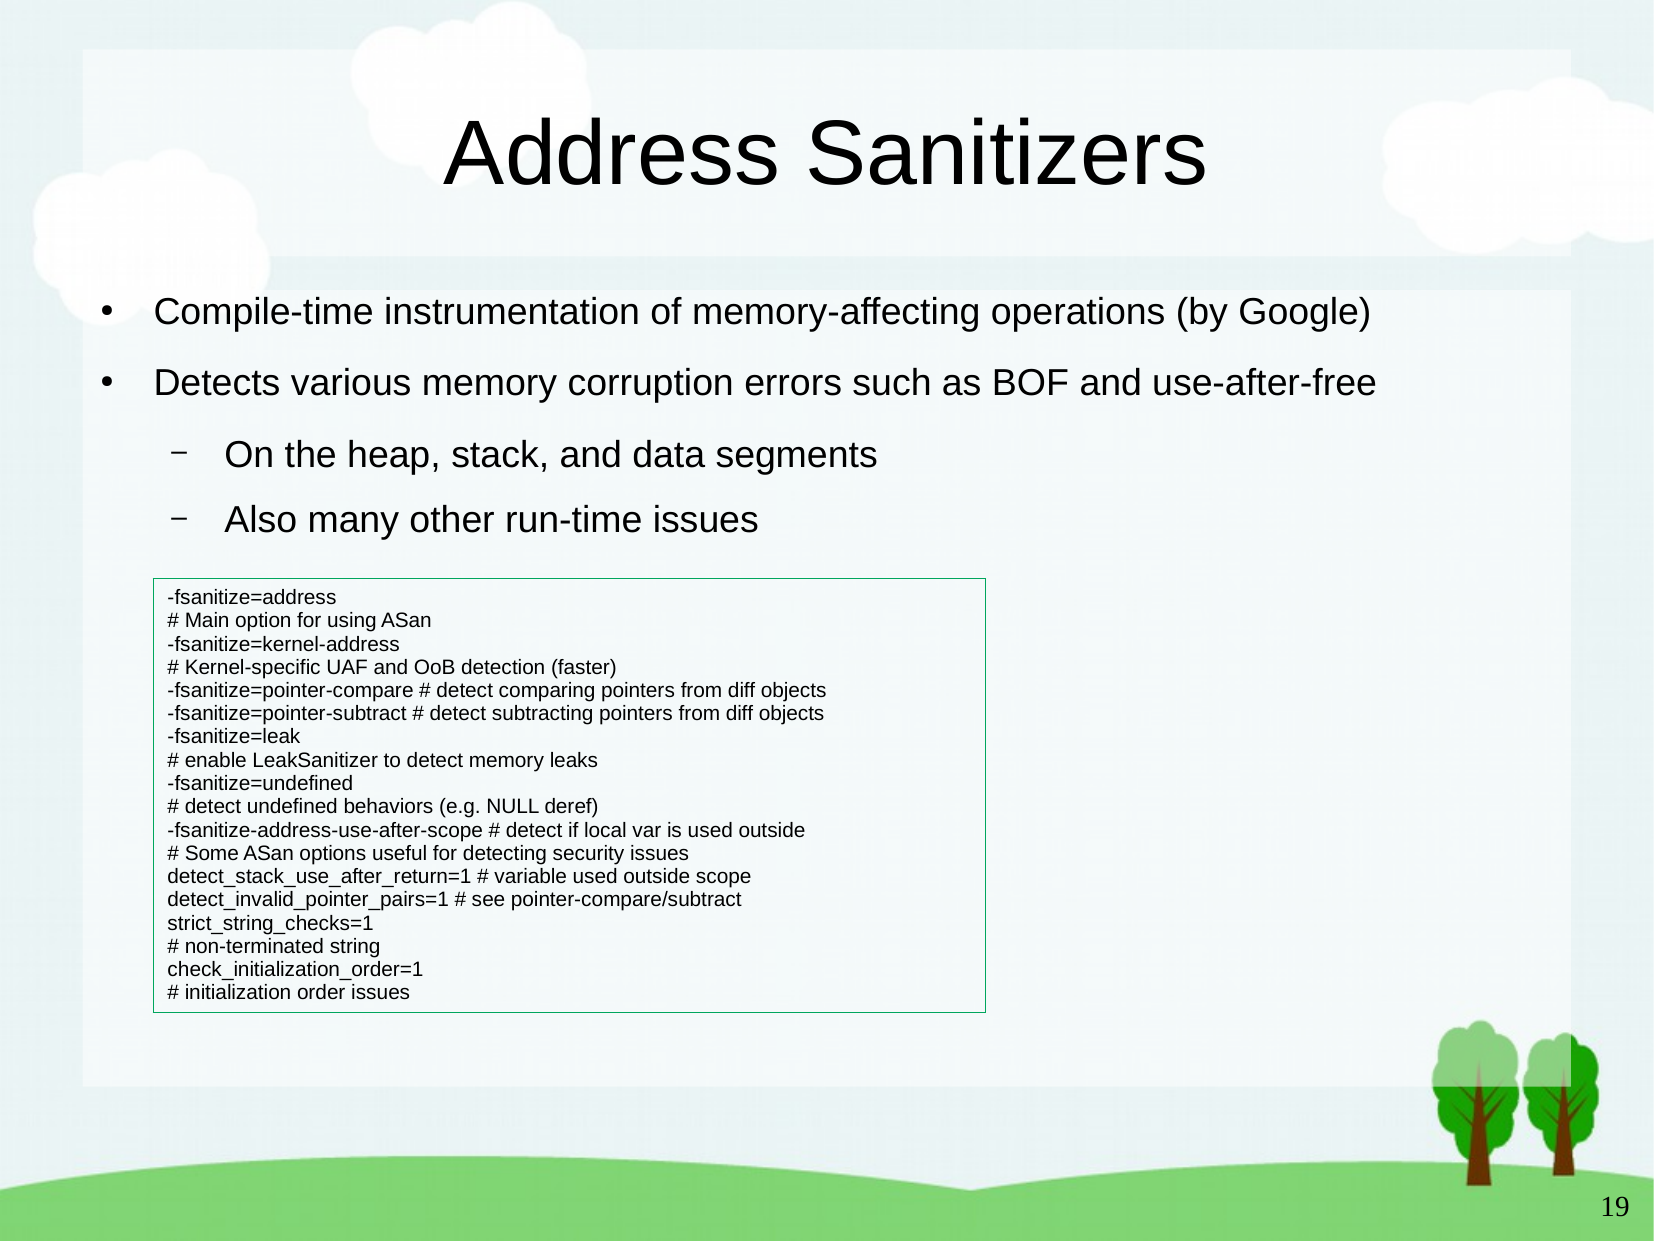

# Address Sanitizers
Compile-time instrumentation of memory-affecting operations (by Google)
Detects various memory corruption errors such as BOF and use-after-free
On the heap, stack, and data segments
Also many other run-time issues
| -fsanitize=address # Main option for using ASan -fsanitize=kernel-address # Kernel-specific UAF and OoB detection (faster) -fsanitize=pointer-compare # detect comparing pointers from diff objects -fsanitize=pointer-subtract # detect subtracting pointers from diff objects -fsanitize=leak # enable LeakSanitizer to detect memory leaks -fsanitize=undefined # detect undefined behaviors (e.g. NULL deref) -fsanitize-address-use-after-scope # detect if local var is used outside # Some ASan options useful for detecting security issues detect\_stack\_use\_after\_return=1 # variable used outside scope detect\_invalid\_pointer\_pairs=1 # see pointer-compare/subtract strict\_string\_checks=1 # non-terminated string check\_initialization\_order=1 # initialization order issues |
| --- |
19